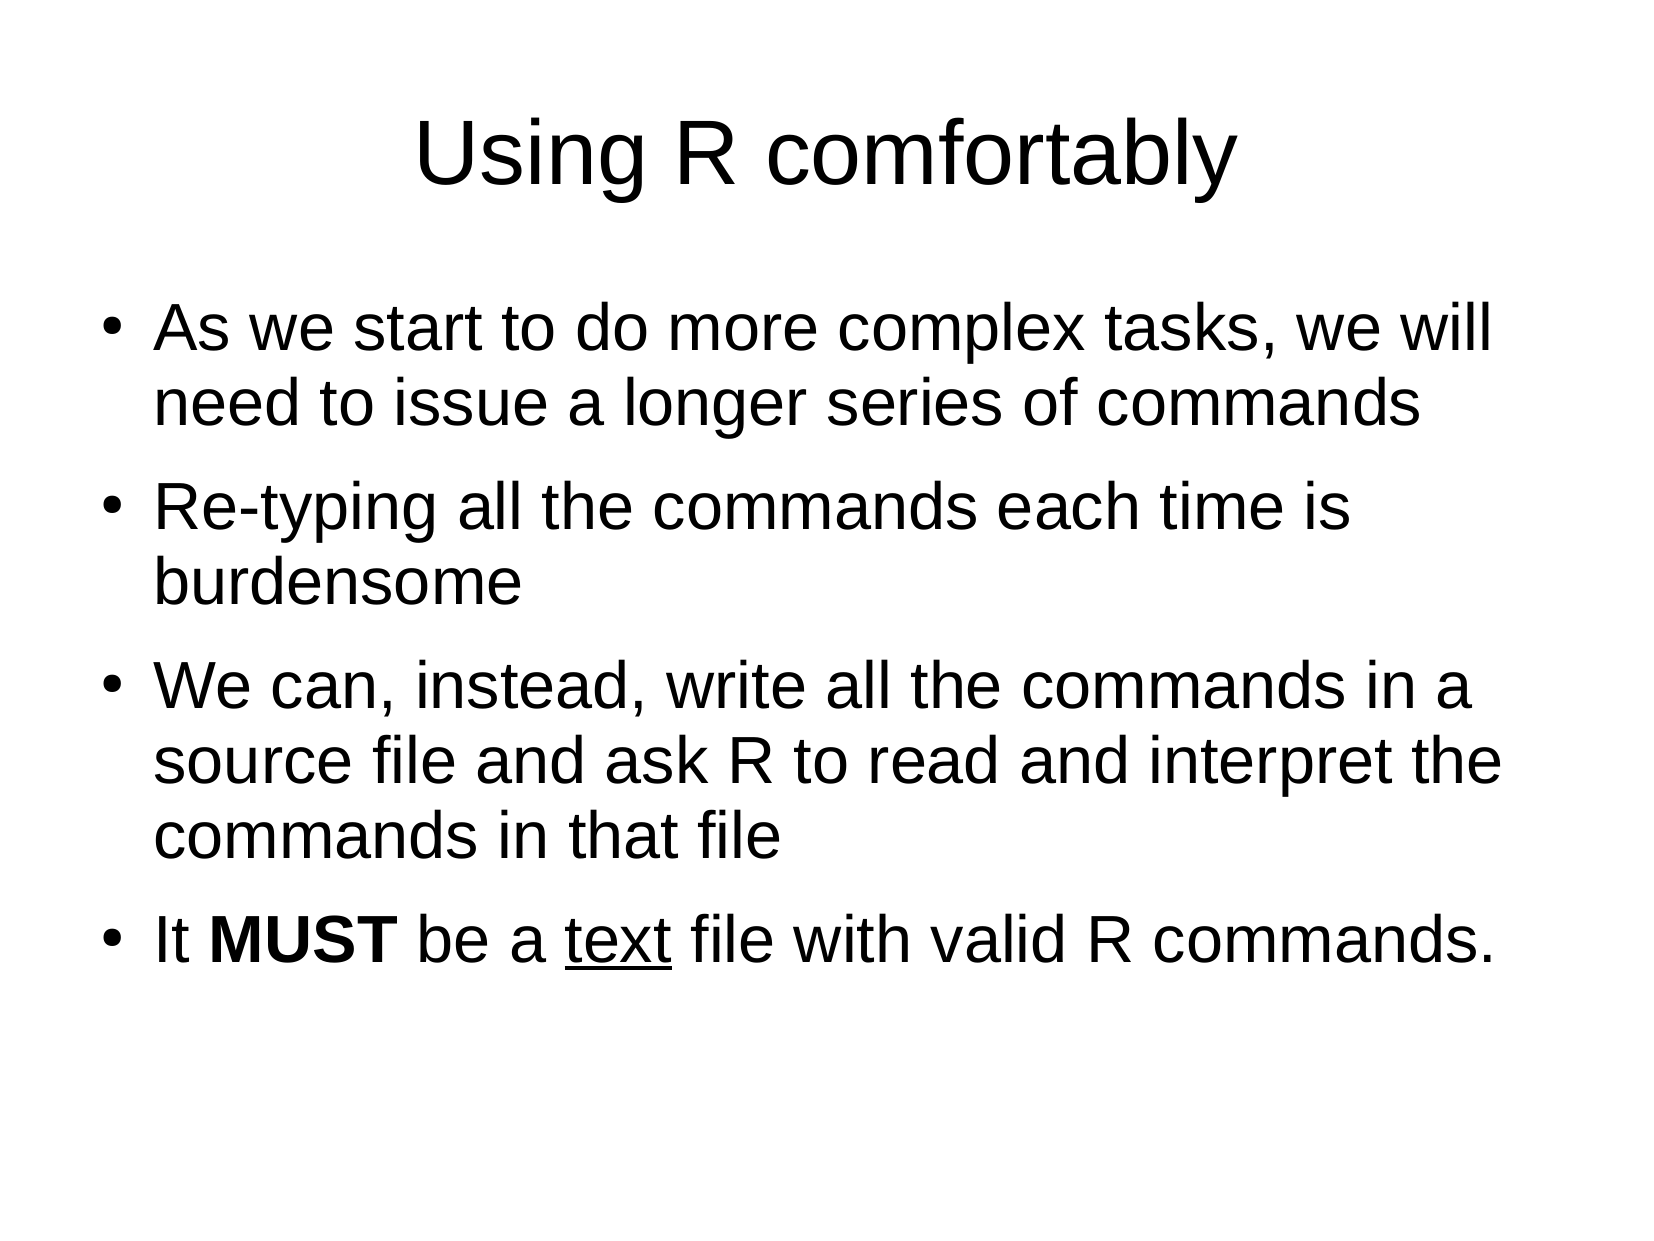

# Using R comfortably
As we start to do more complex tasks, we will need to issue a longer series of commands
Re-typing all the commands each time is burdensome
We can, instead, write all the commands in a source file and ask R to read and interpret the commands in that file
It MUST be a text file with valid R commands.